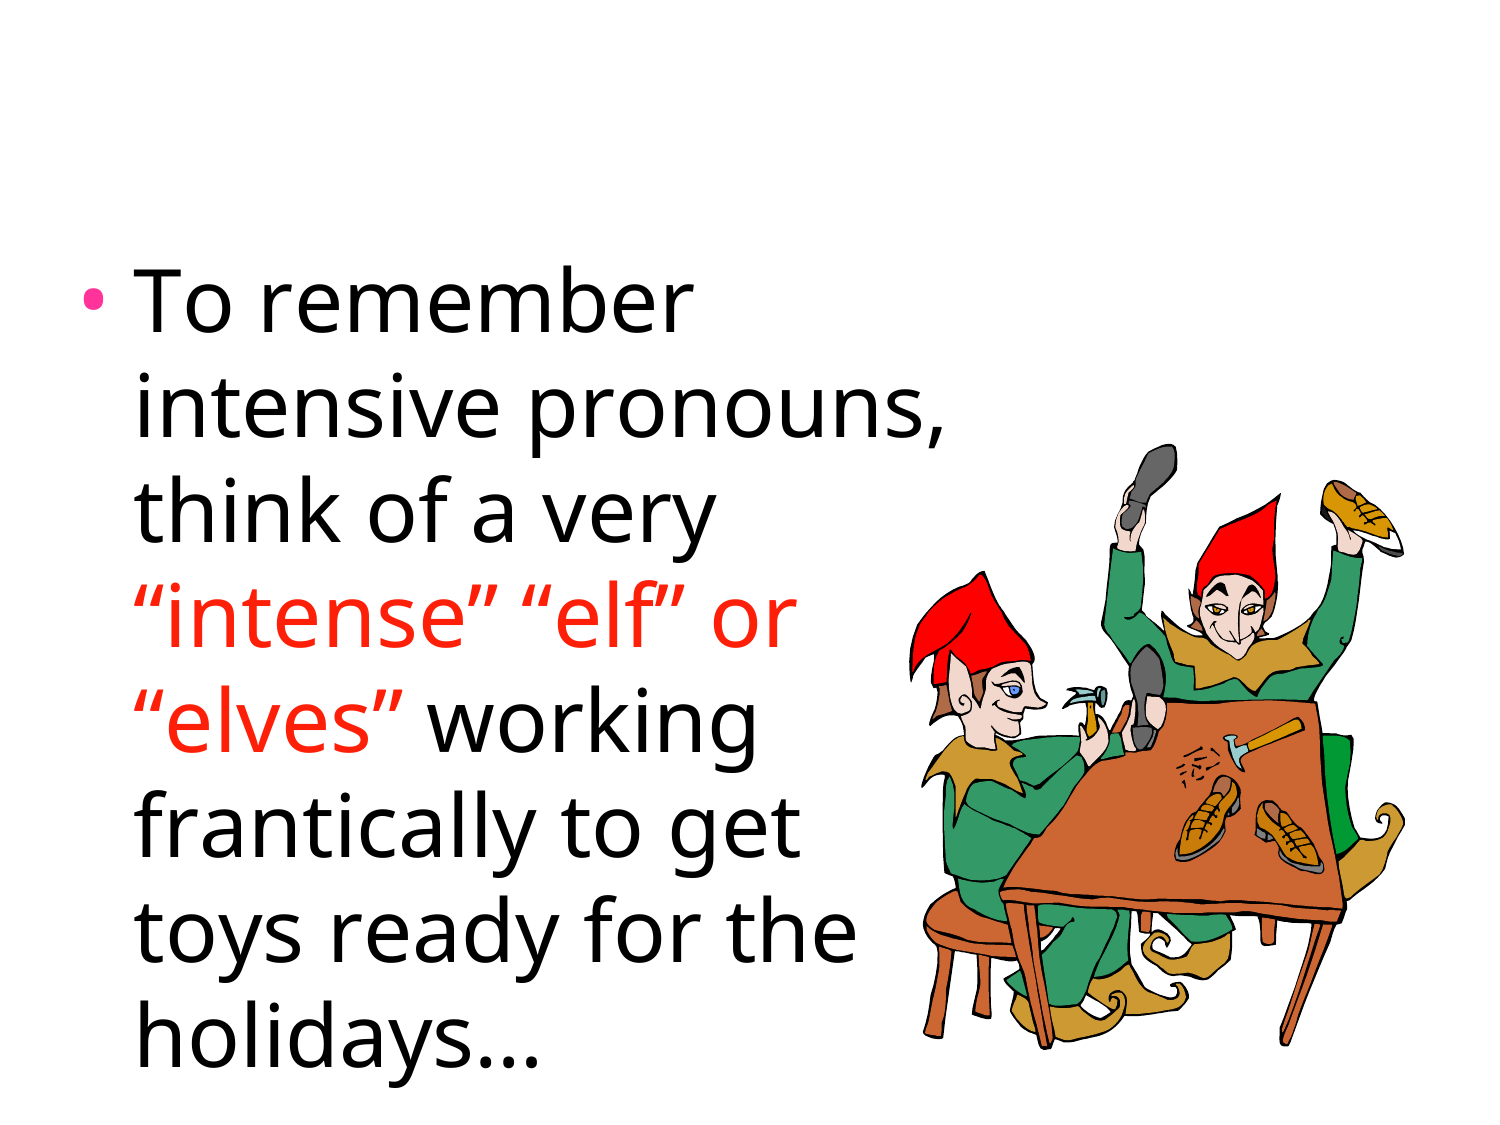

Intensive Pronouns
To remember intensive pronouns, think of a very “intense” “elf” or “elves” working frantically to get
toys ready for the holidays…